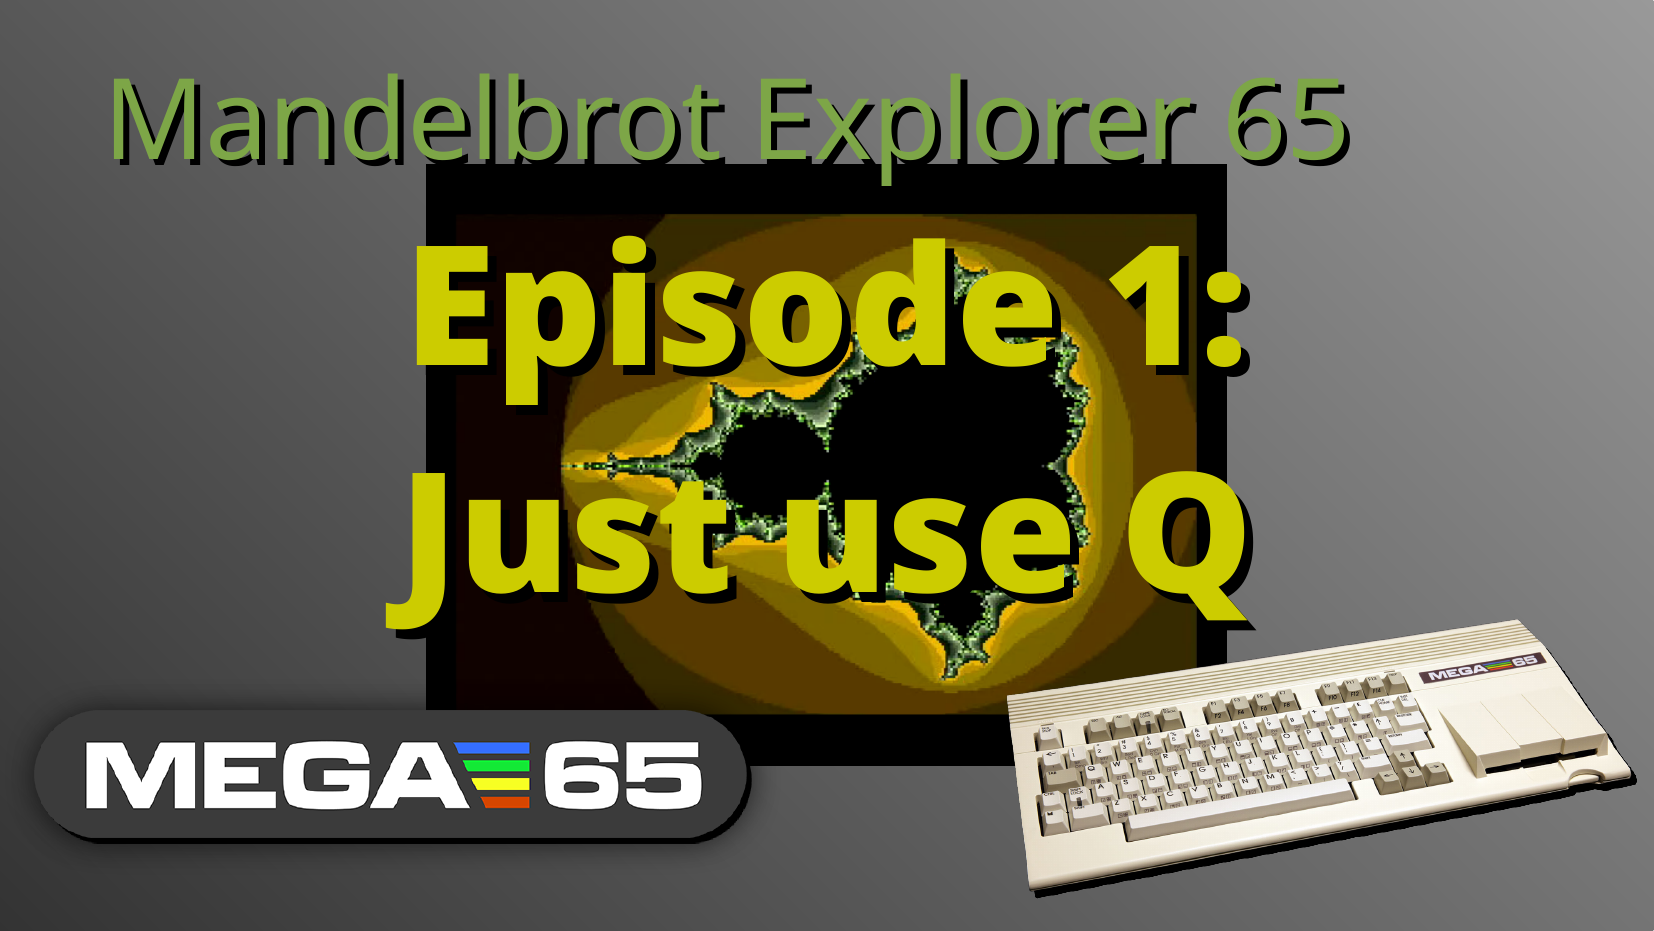

Mandelbrot Explorer 65
Episode 1:
Just use Q